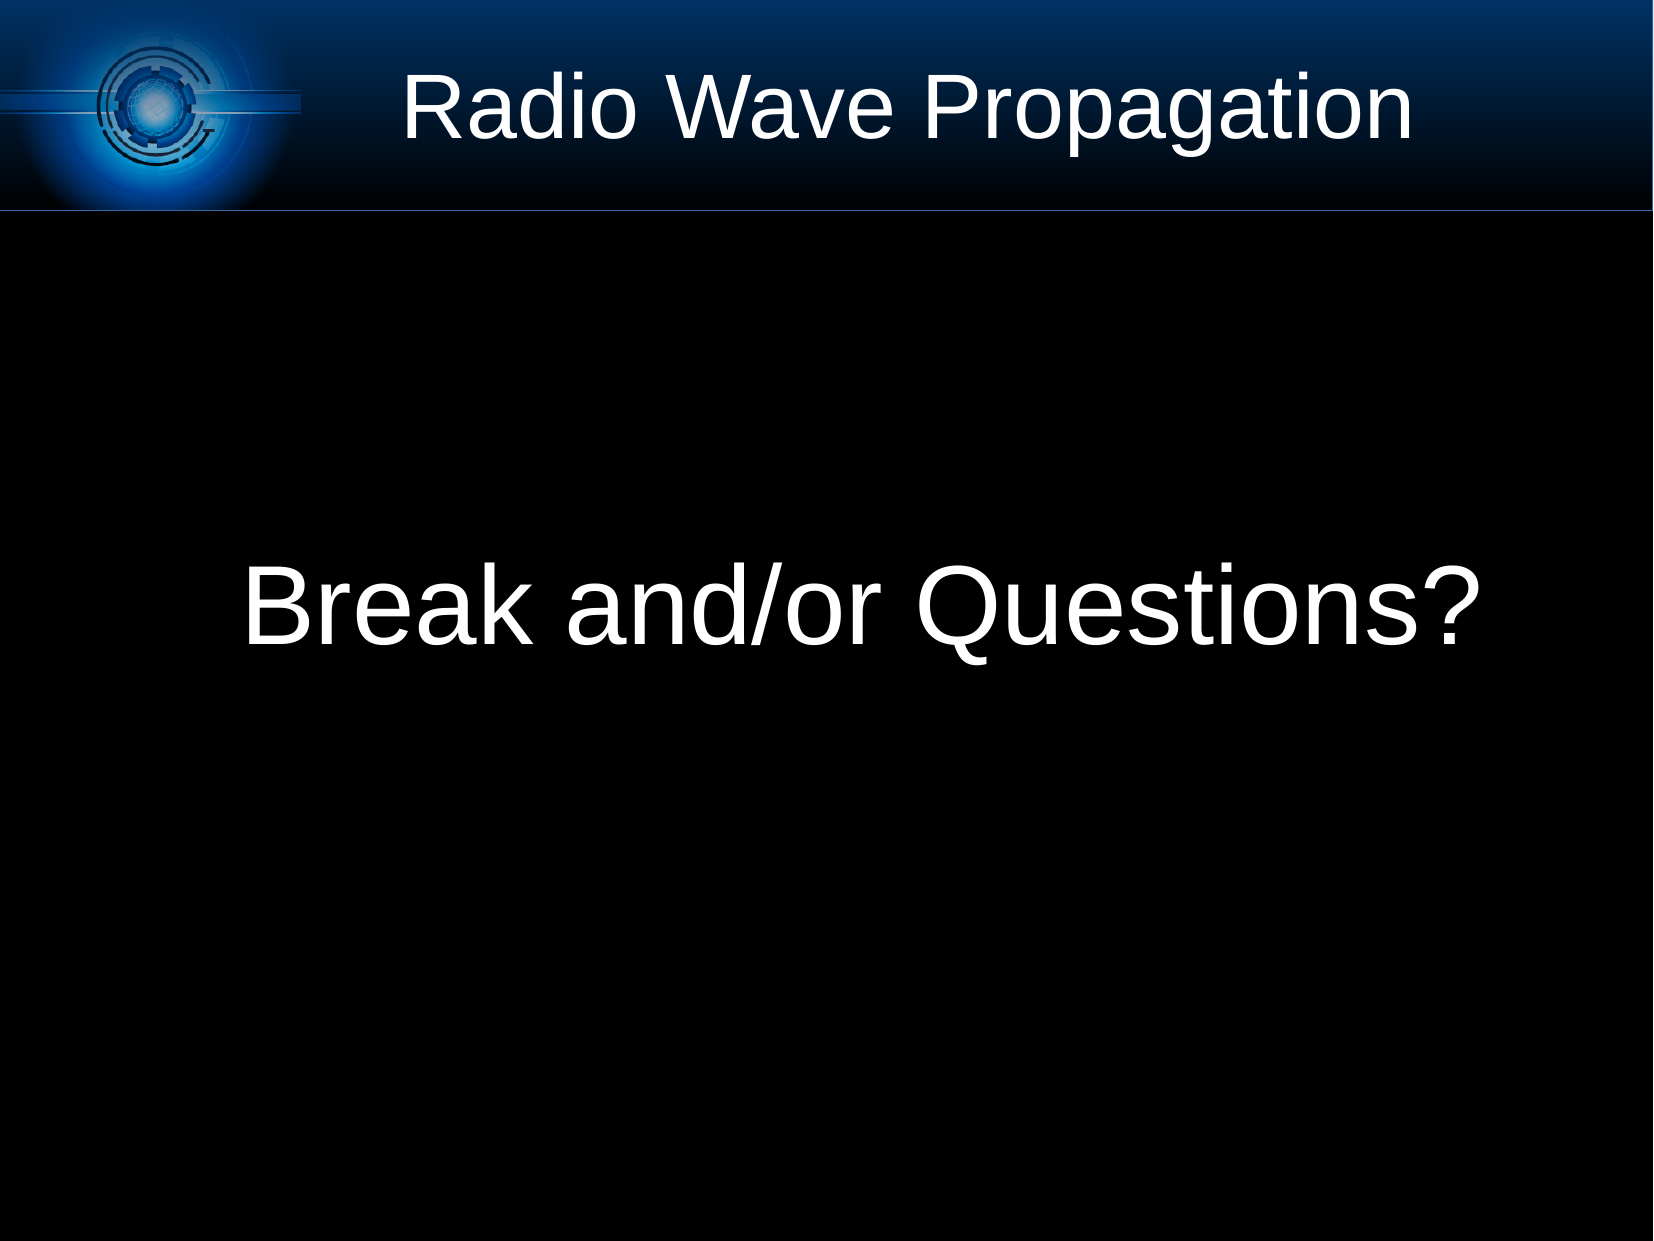

# Radio Wave Propagation
Break and/or Questions?